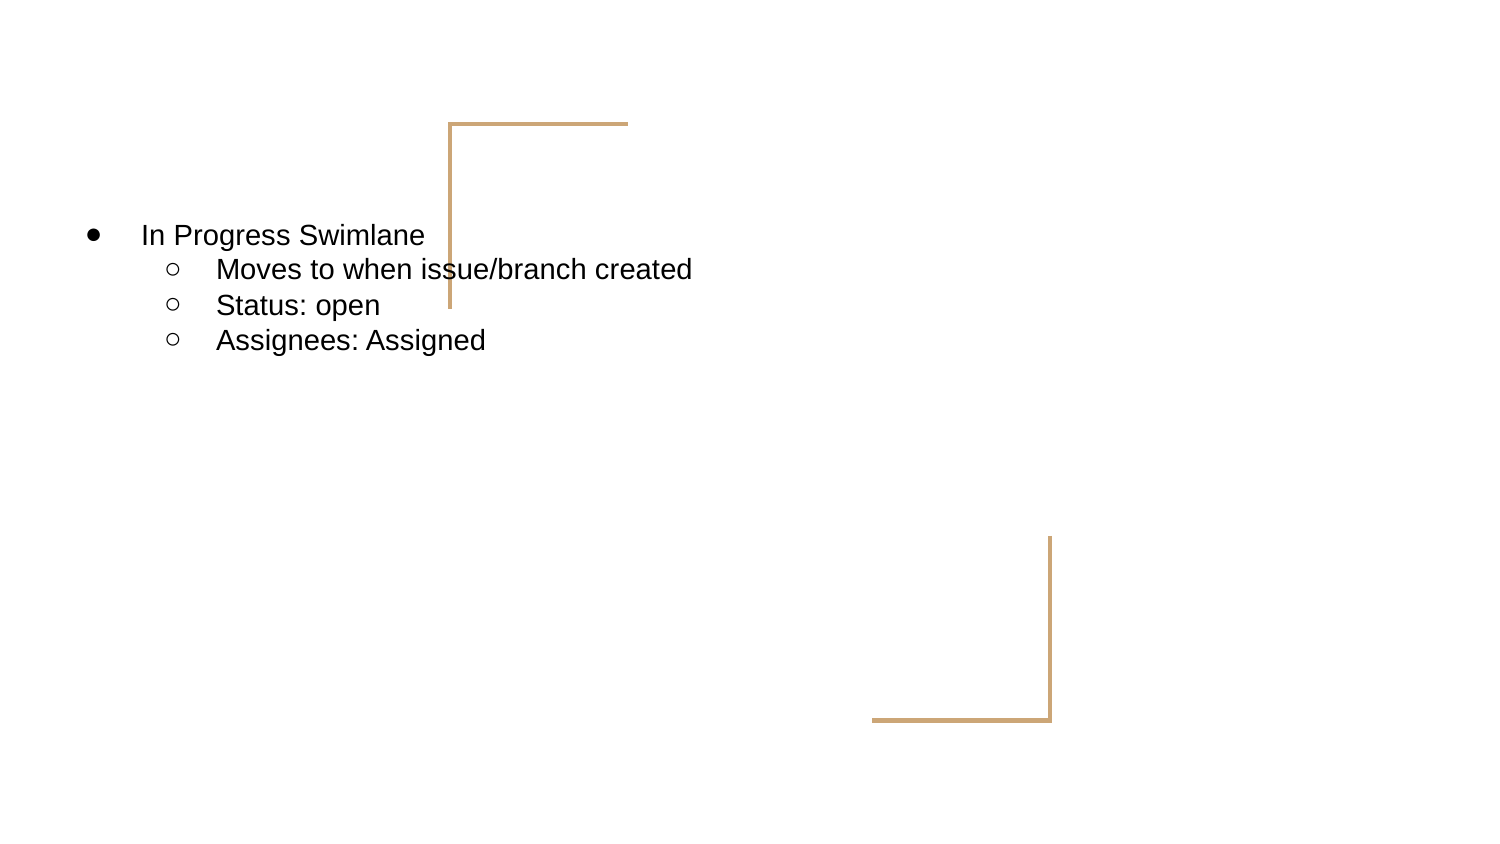

#
In Progress Swimlane
Moves to when issue/branch created
Status: open
Assignees: Assigned